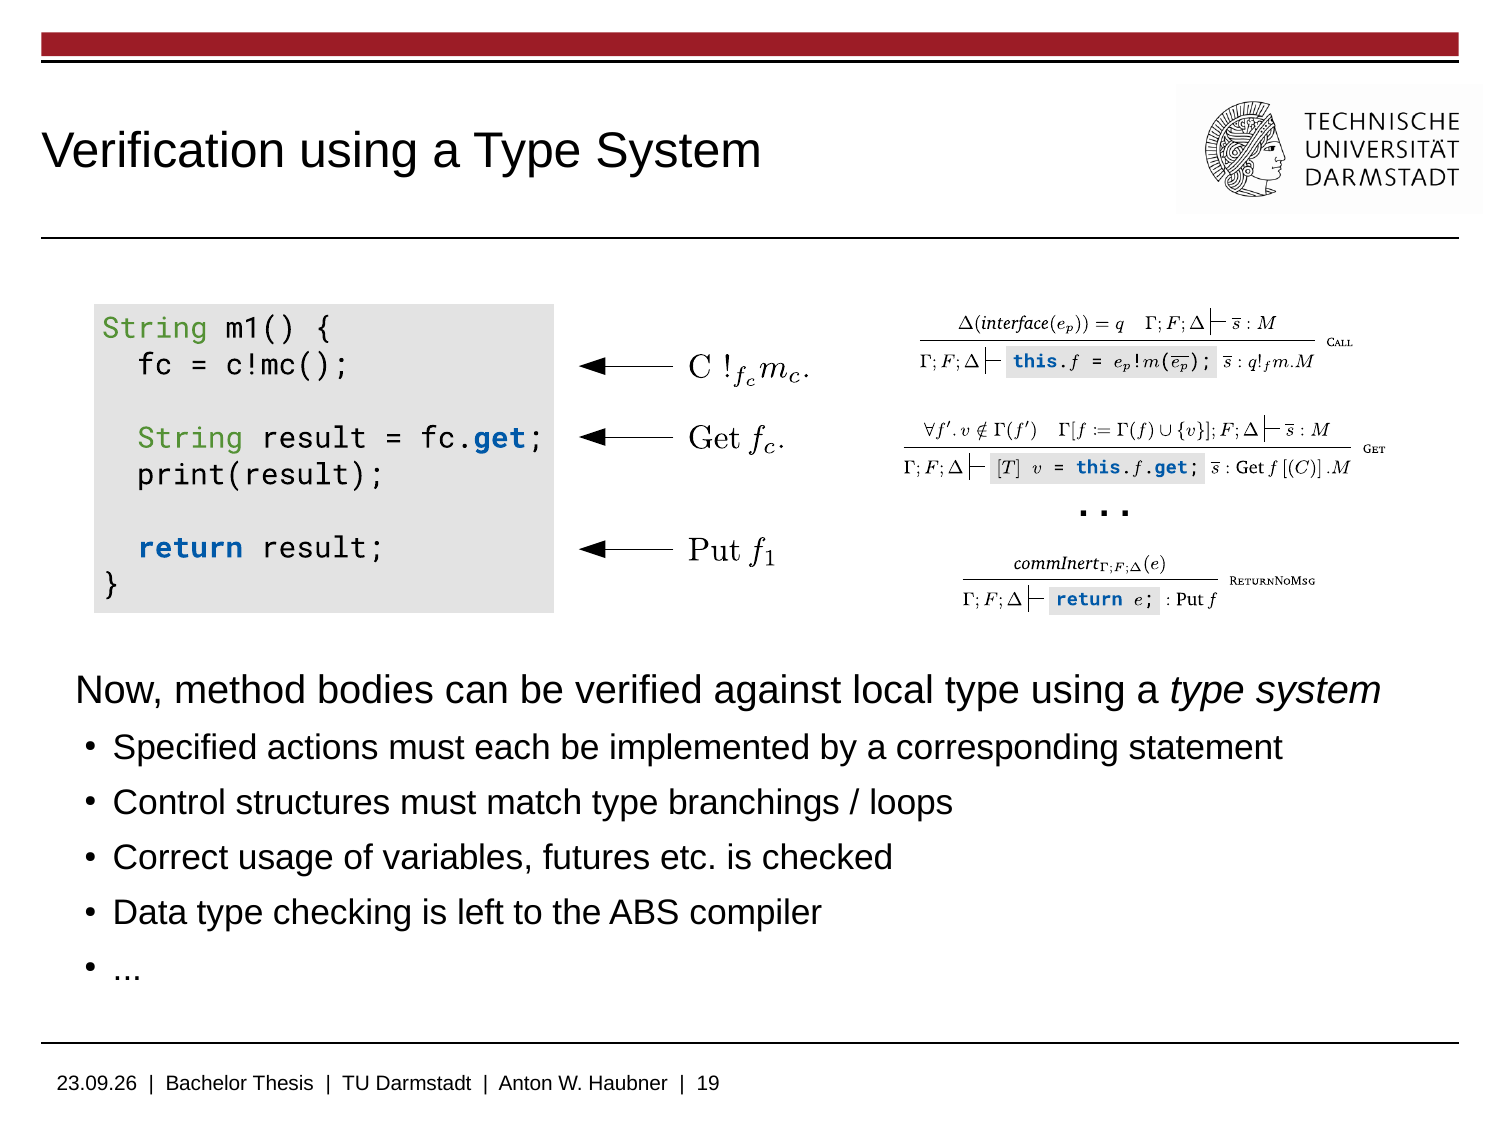

# Verification using a Type System
. . .
Now, method bodies can be verified against local type using a type system
Specified actions must each be implemented by a corresponding statement
Control structures must match type branchings / loops
Correct usage of variables, futures etc. is checked
Data type checking is left to the ABS compiler
...